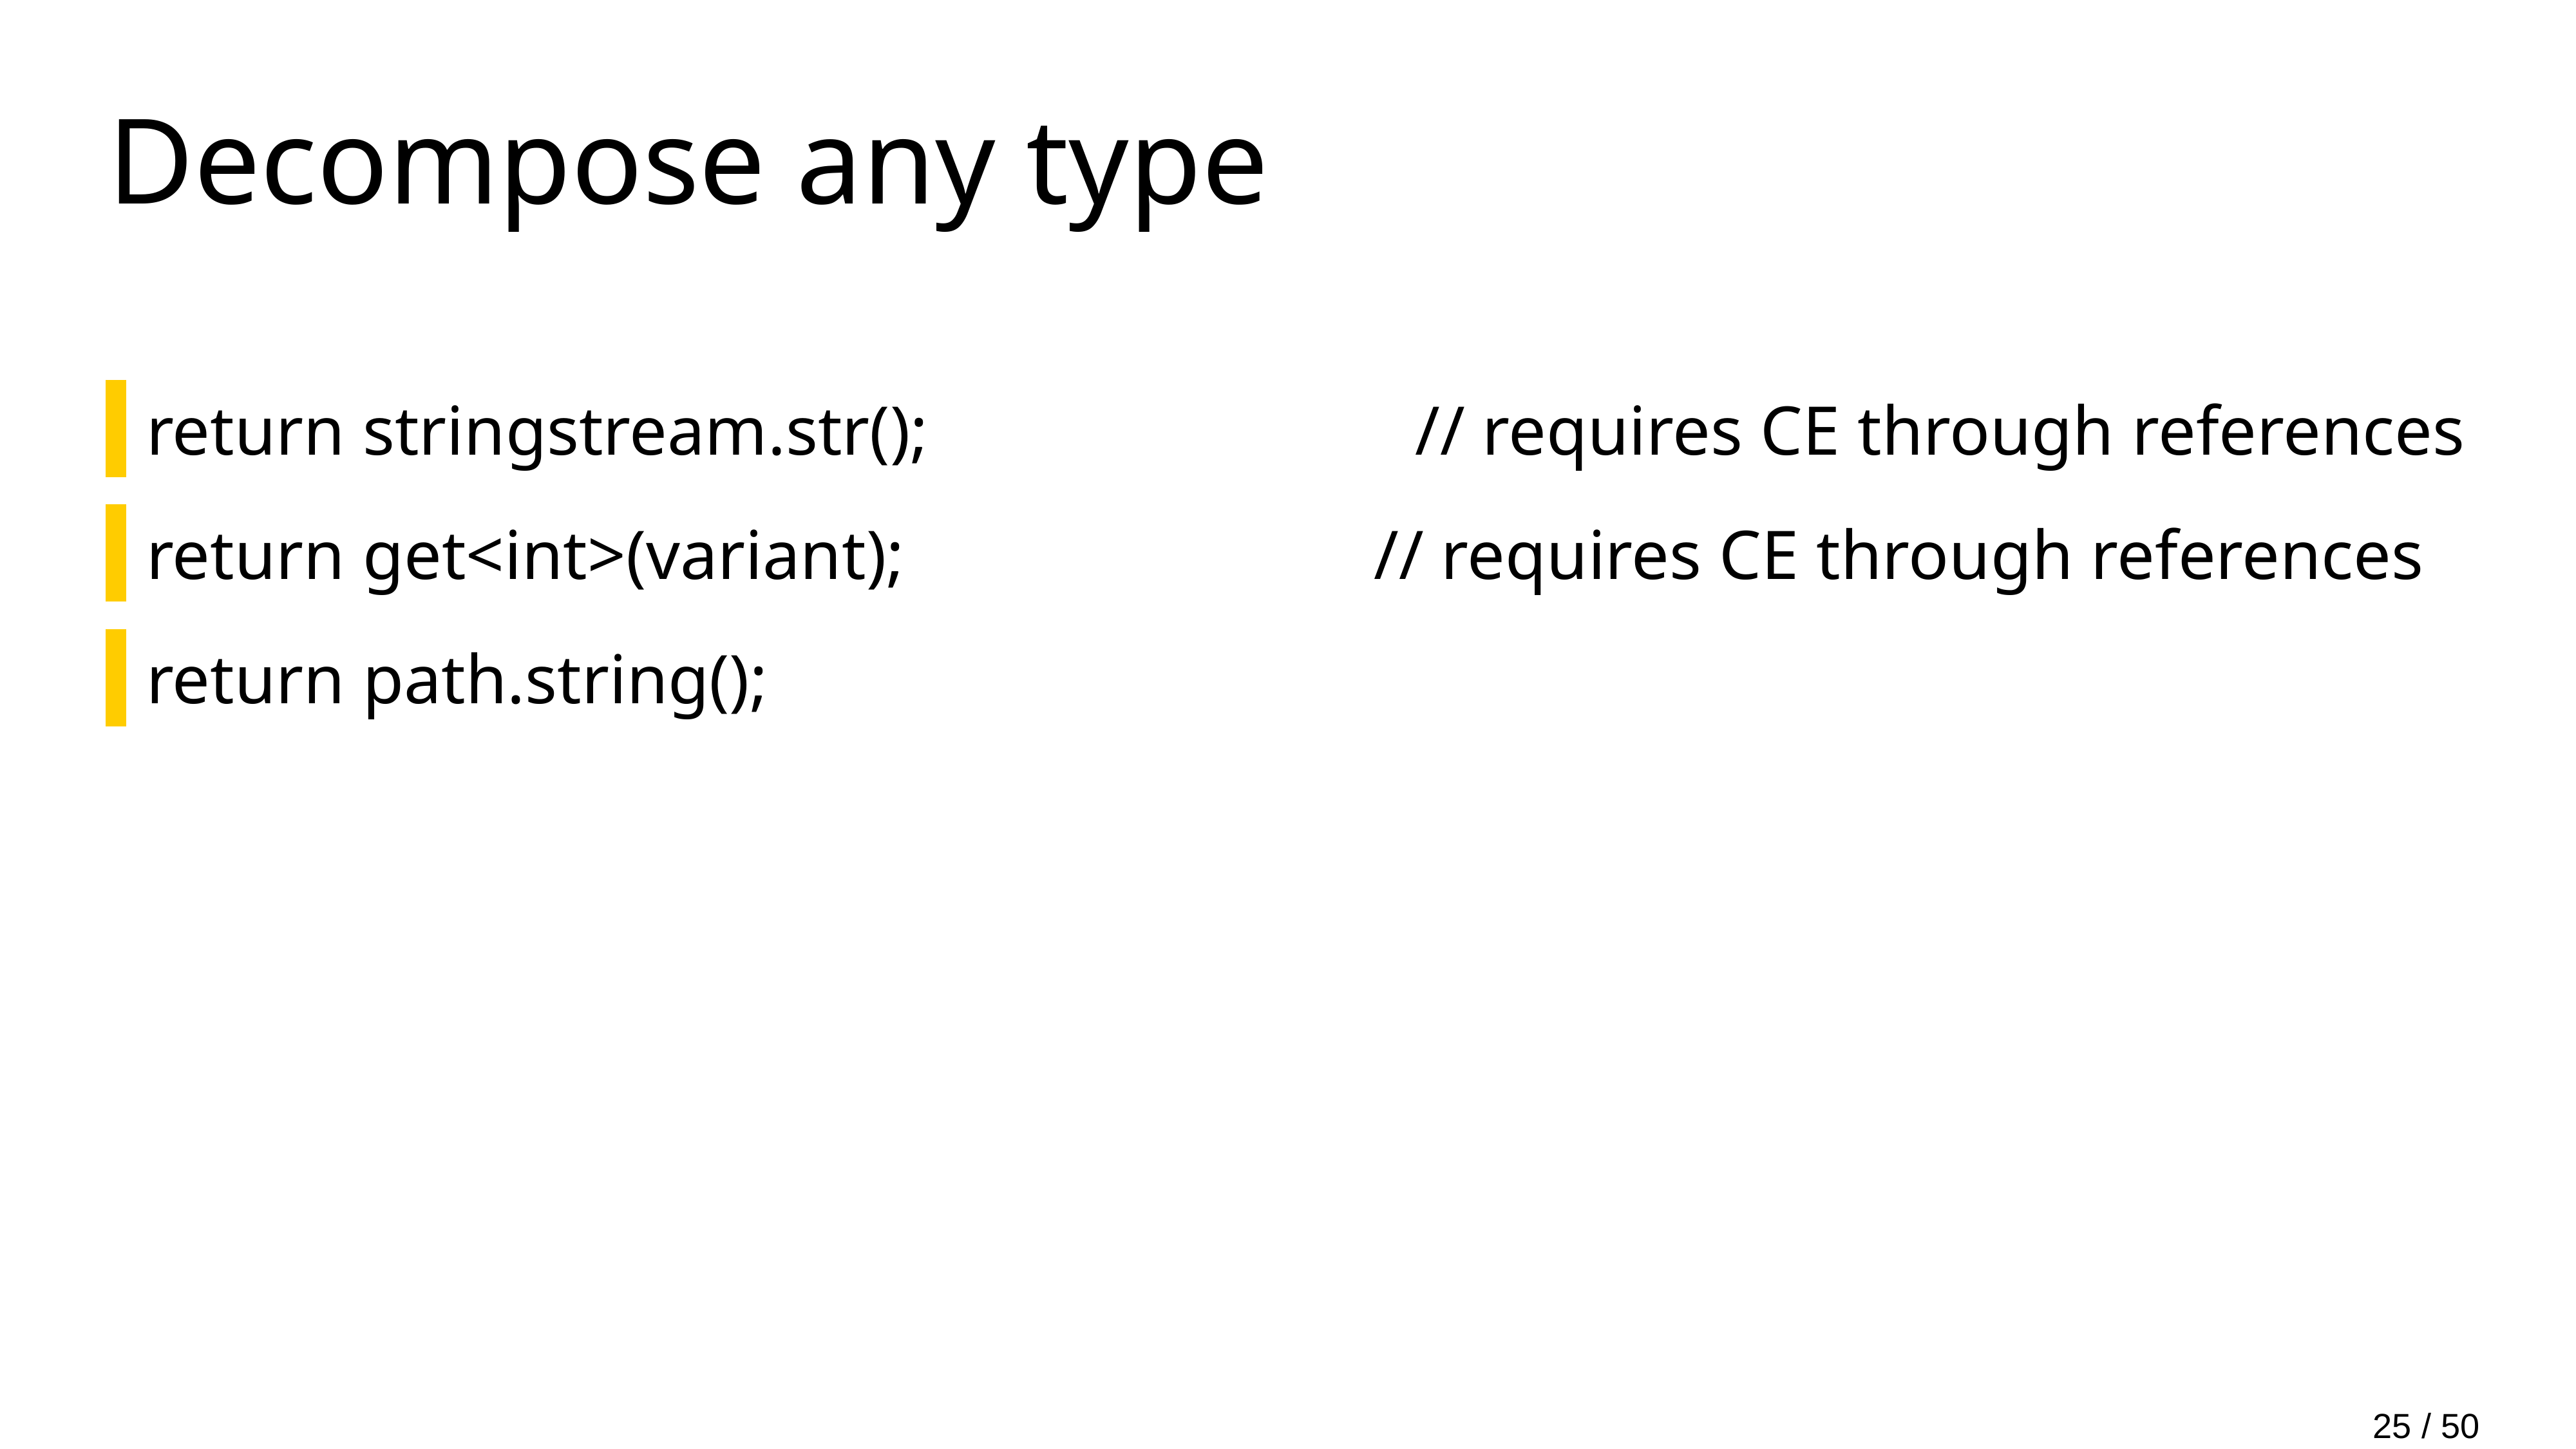

# Decompose any type
 return stringstream.str(); // requires CE through references
 return get<int>(variant); // requires CE through references
 return path.string();